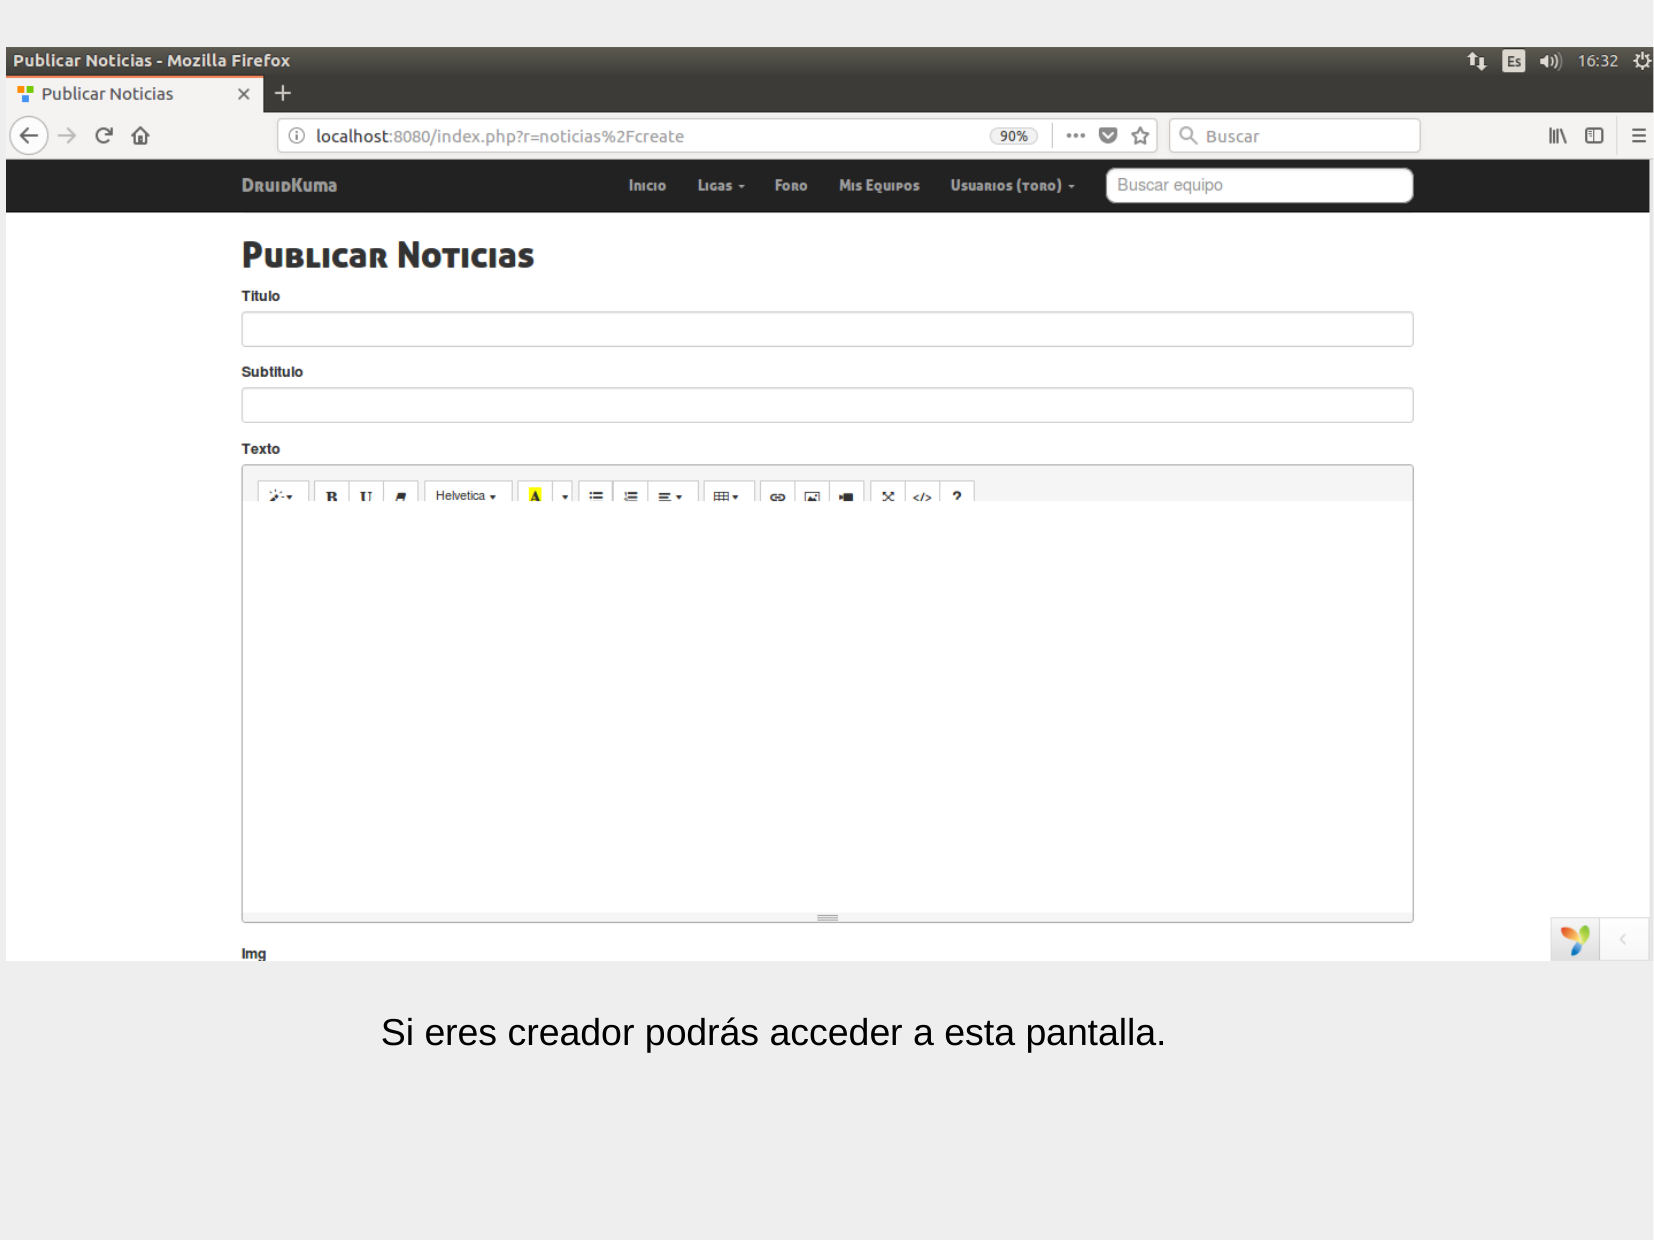

Si eres creador podrás acceder a esta pantalla.